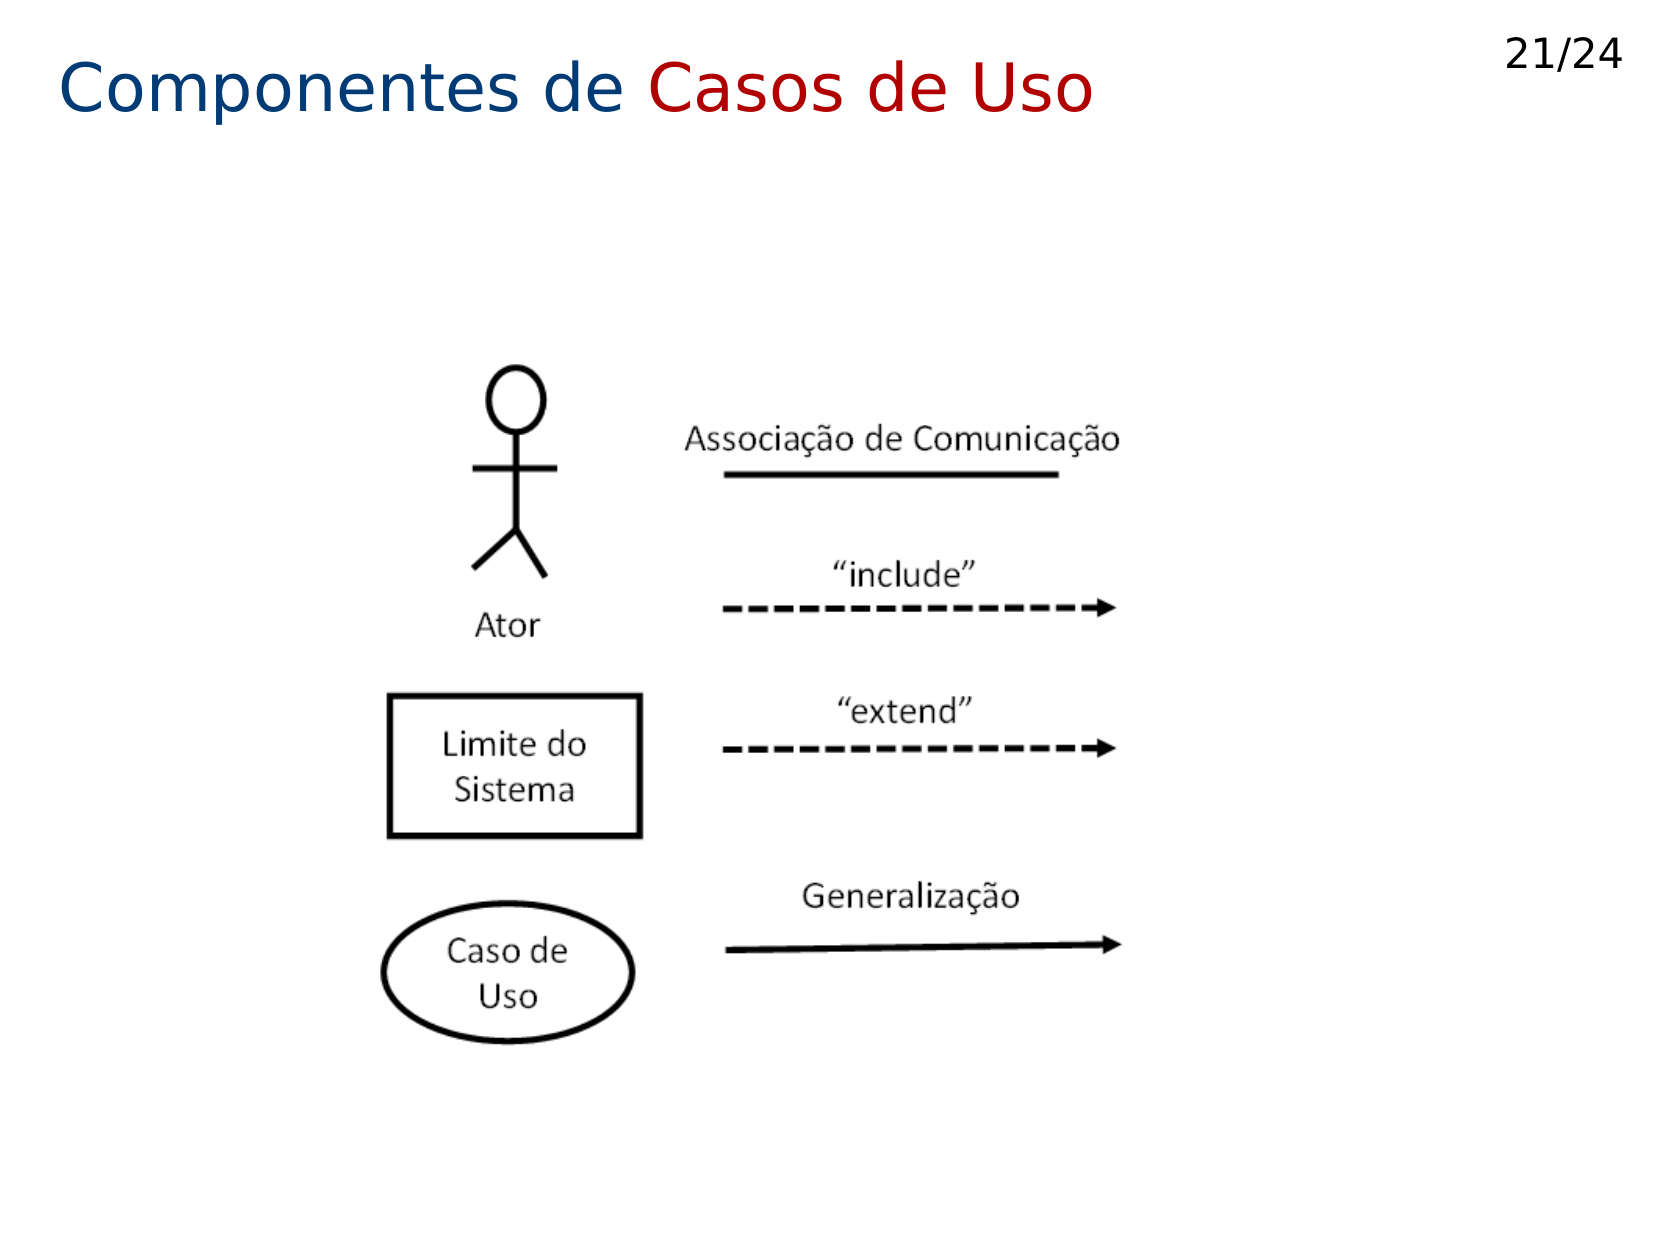

# Componentes de Casos de Uso
21